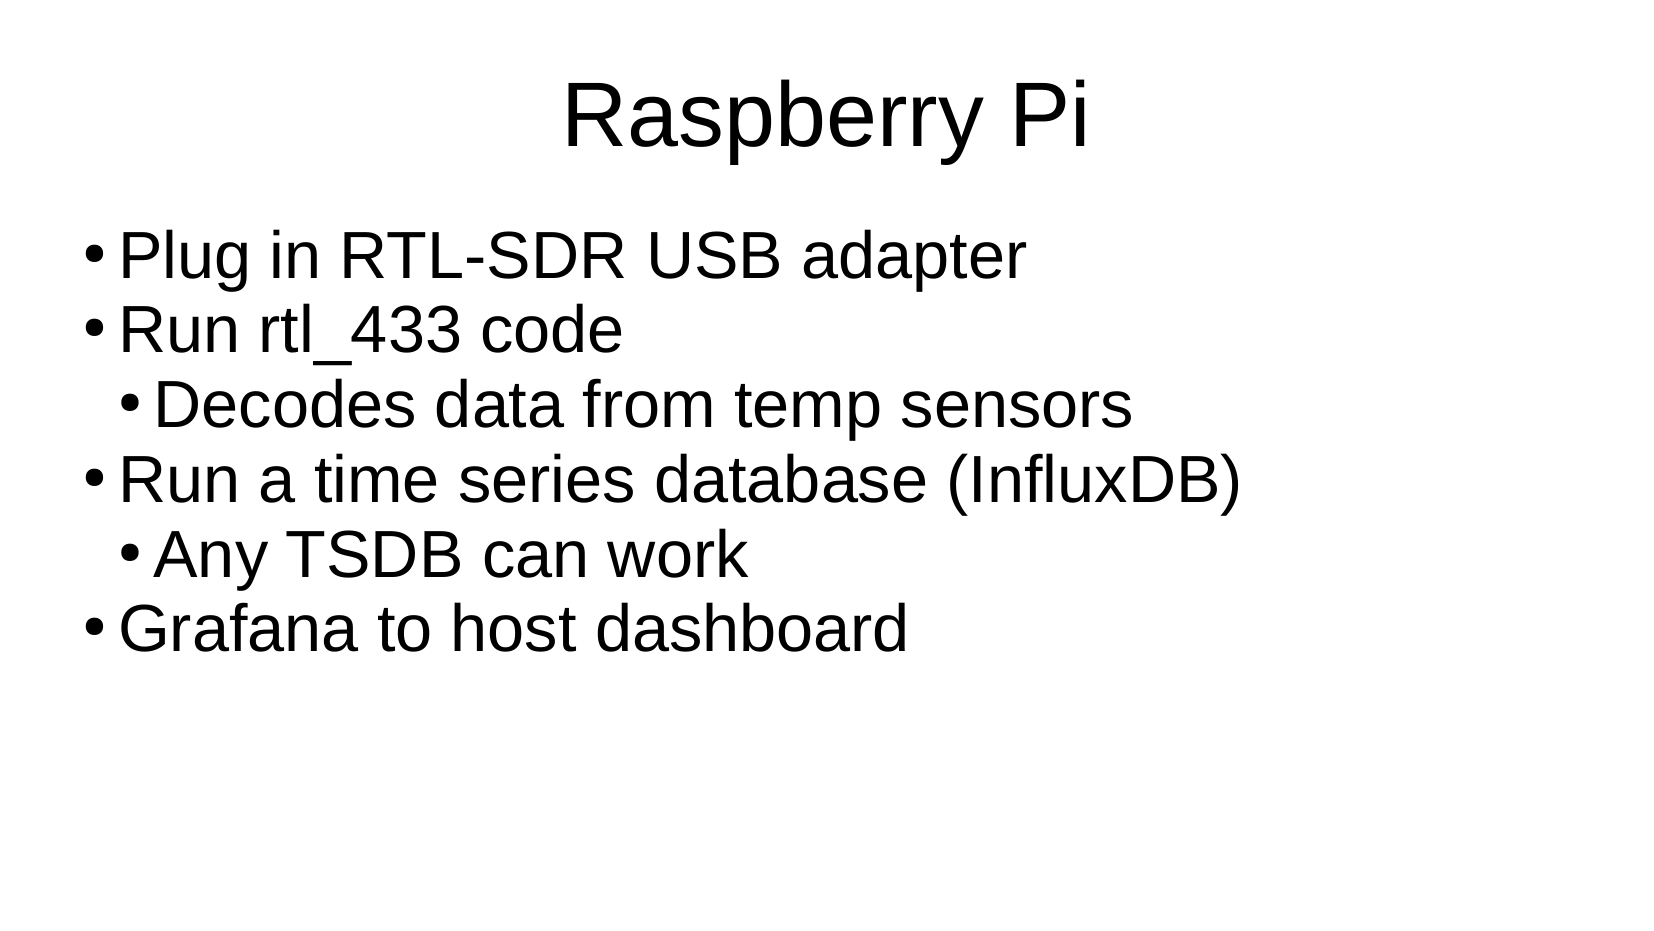

# Raspberry Pi
Plug in RTL-SDR USB adapter
Run rtl_433 code
Decodes data from temp sensors
Run a time series database (InfluxDB)
Any TSDB can work
Grafana to host dashboard